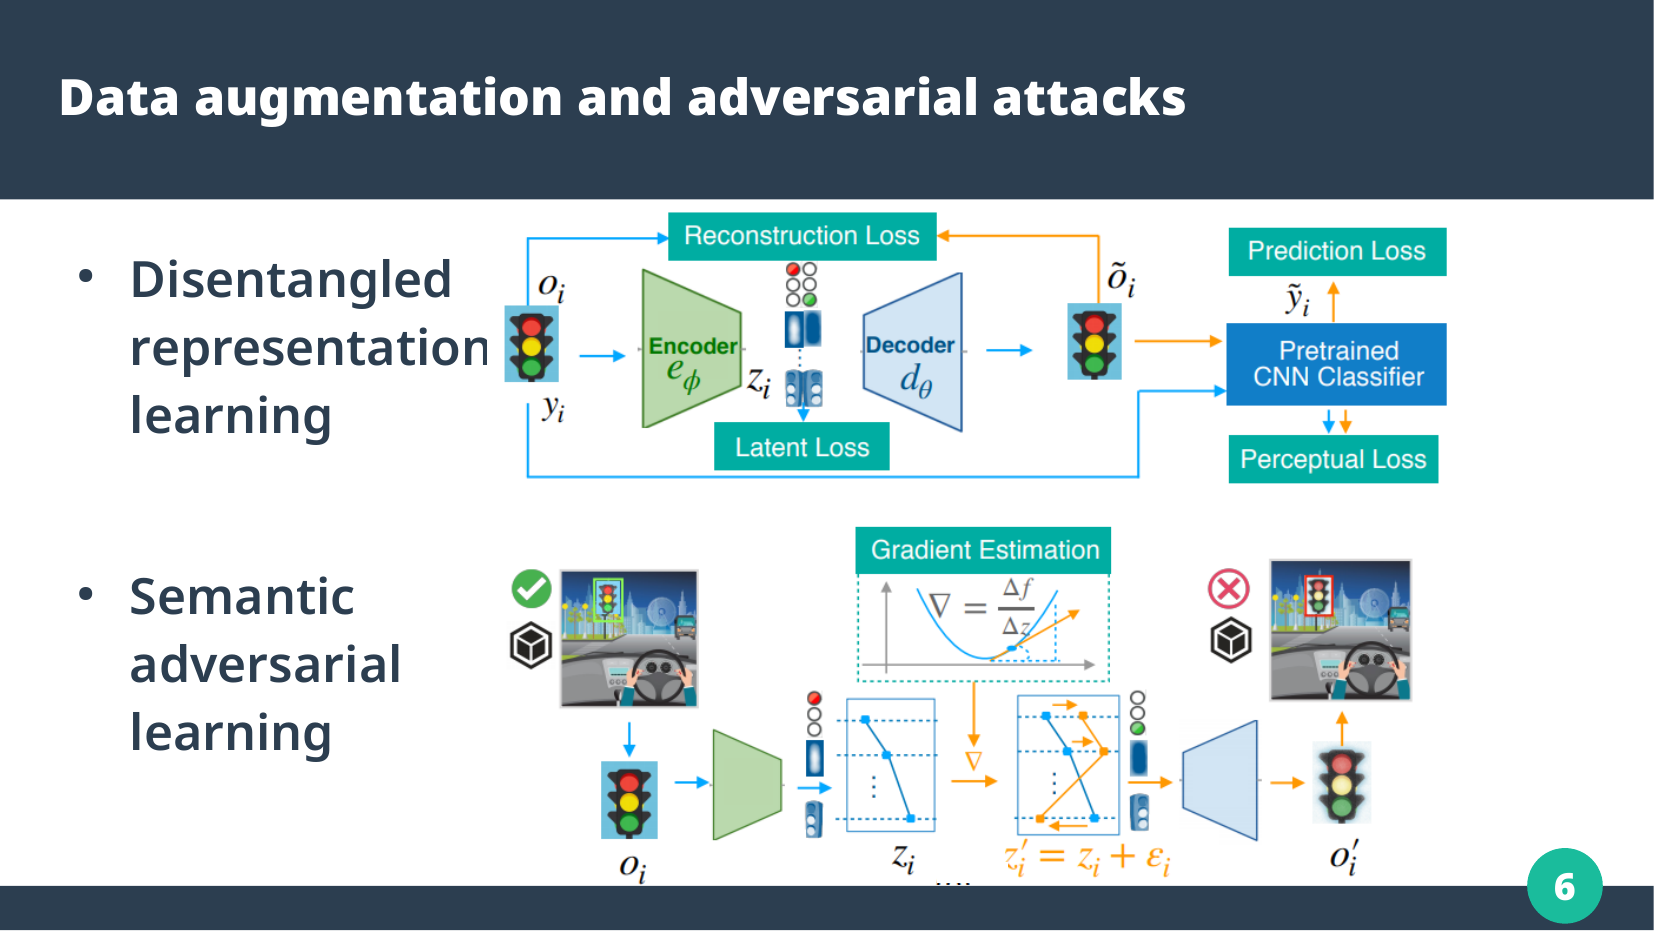

# Data augmentation and adversarial attacks
Disentangled representation learning
Semantic adversarial learning